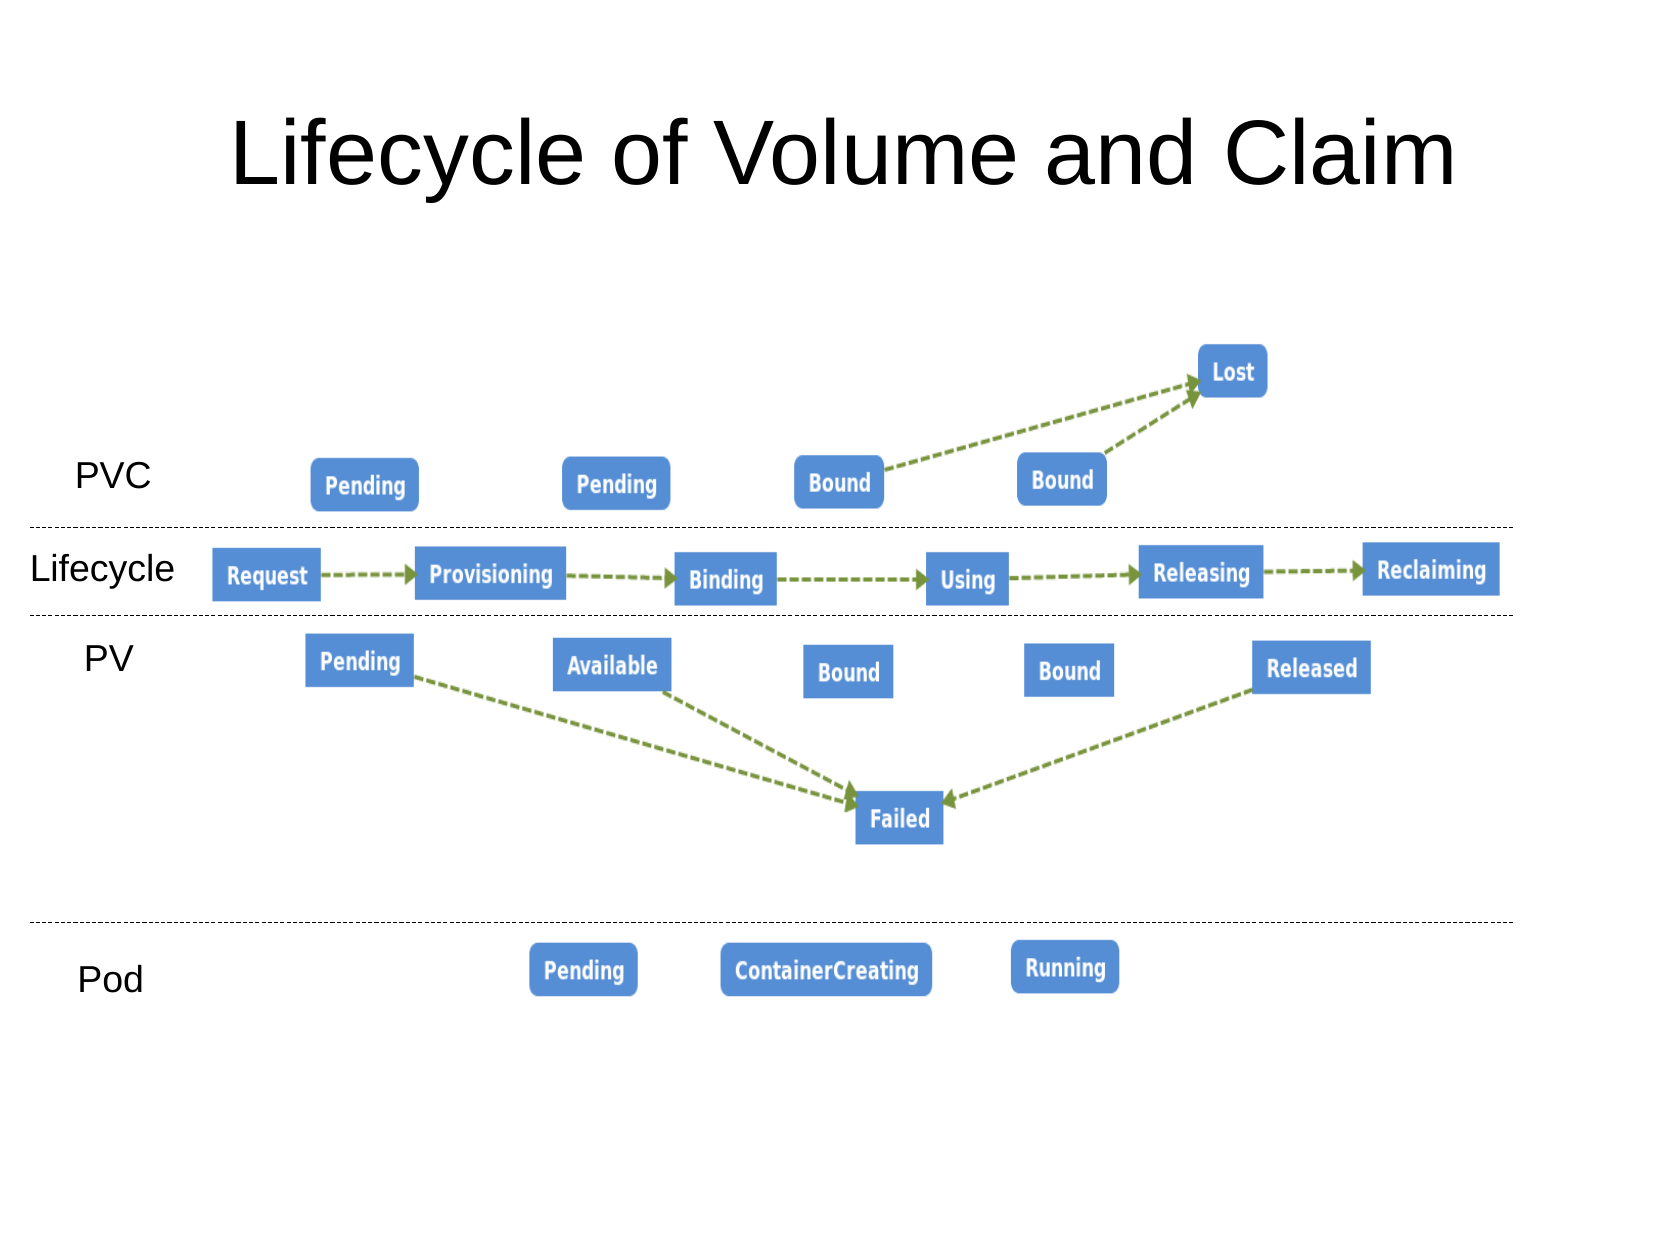

# Lifecycle of Volume and Claim
PVC
Lifecycle
PV
Pod